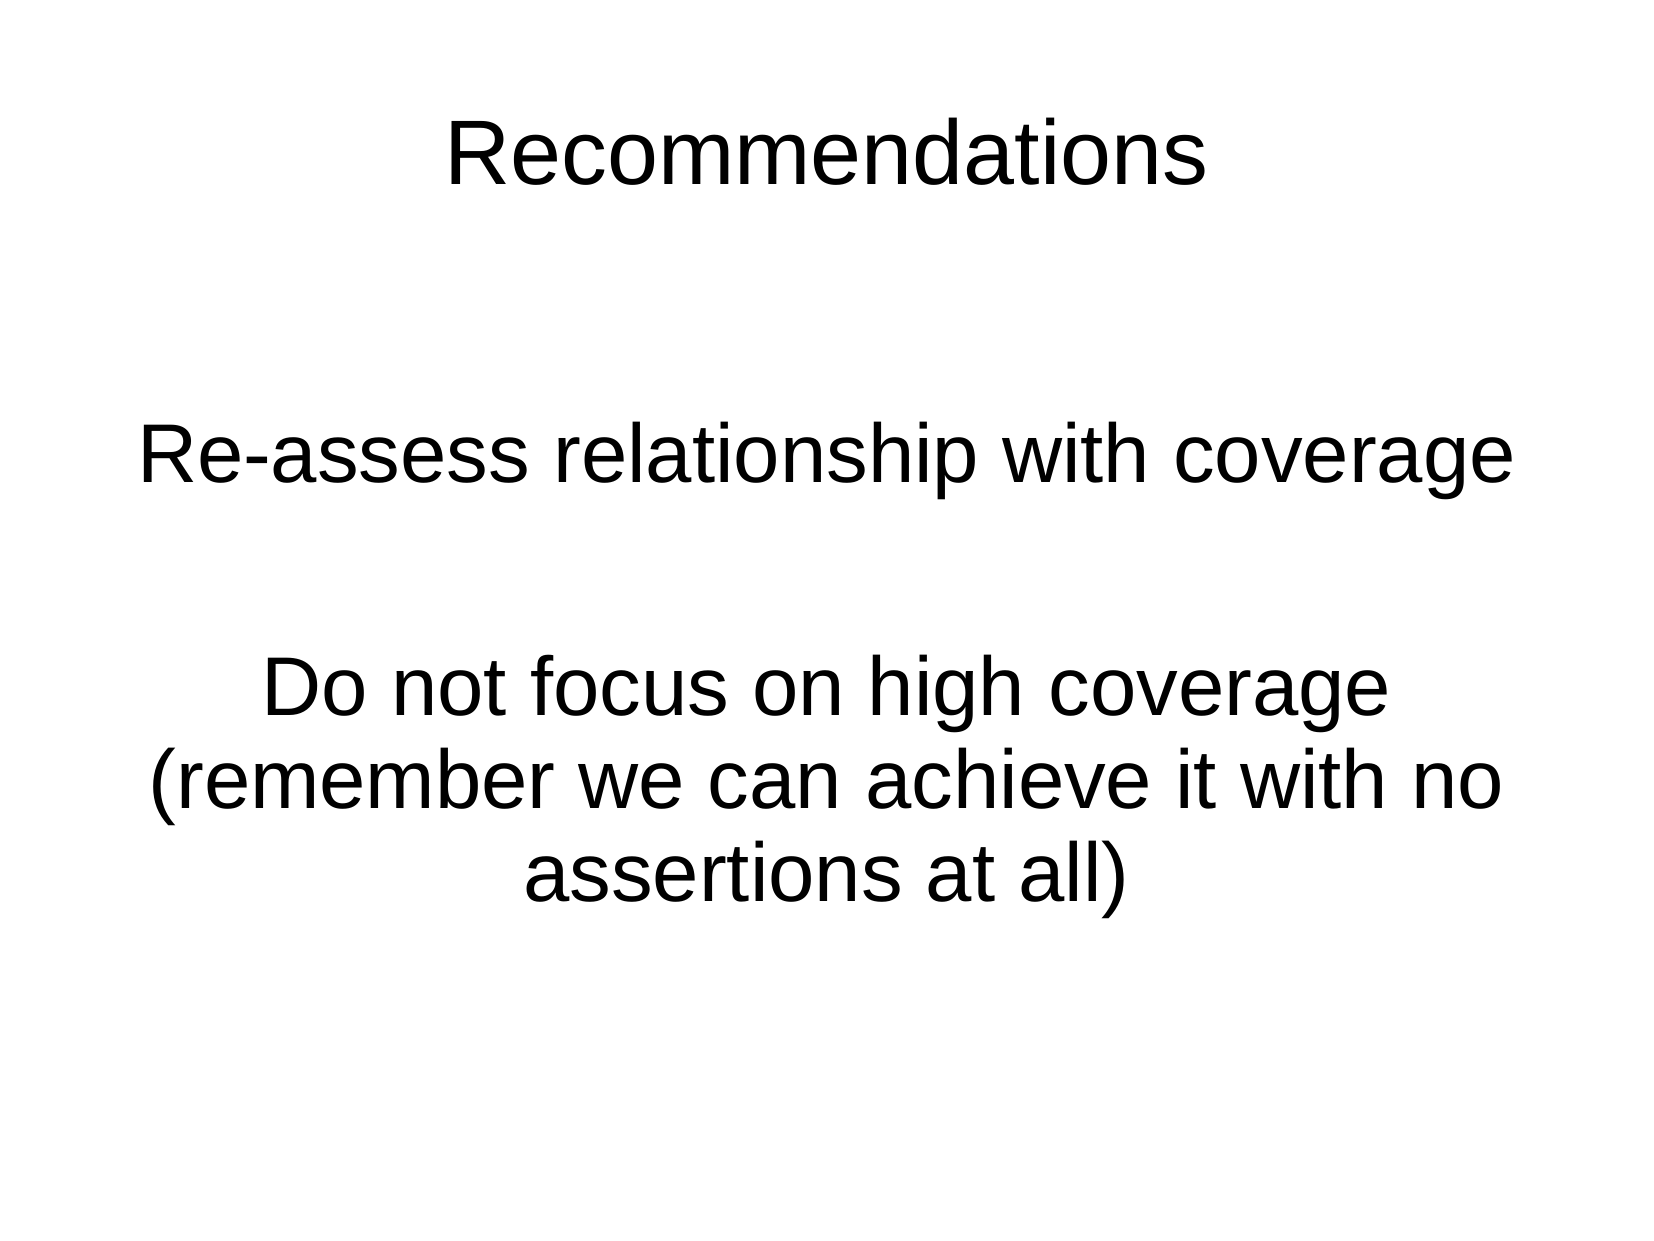

# Recommendations
Re-assess relationship with coverage
Do not focus on high coverage (remember we can achieve it with no assertions at all)